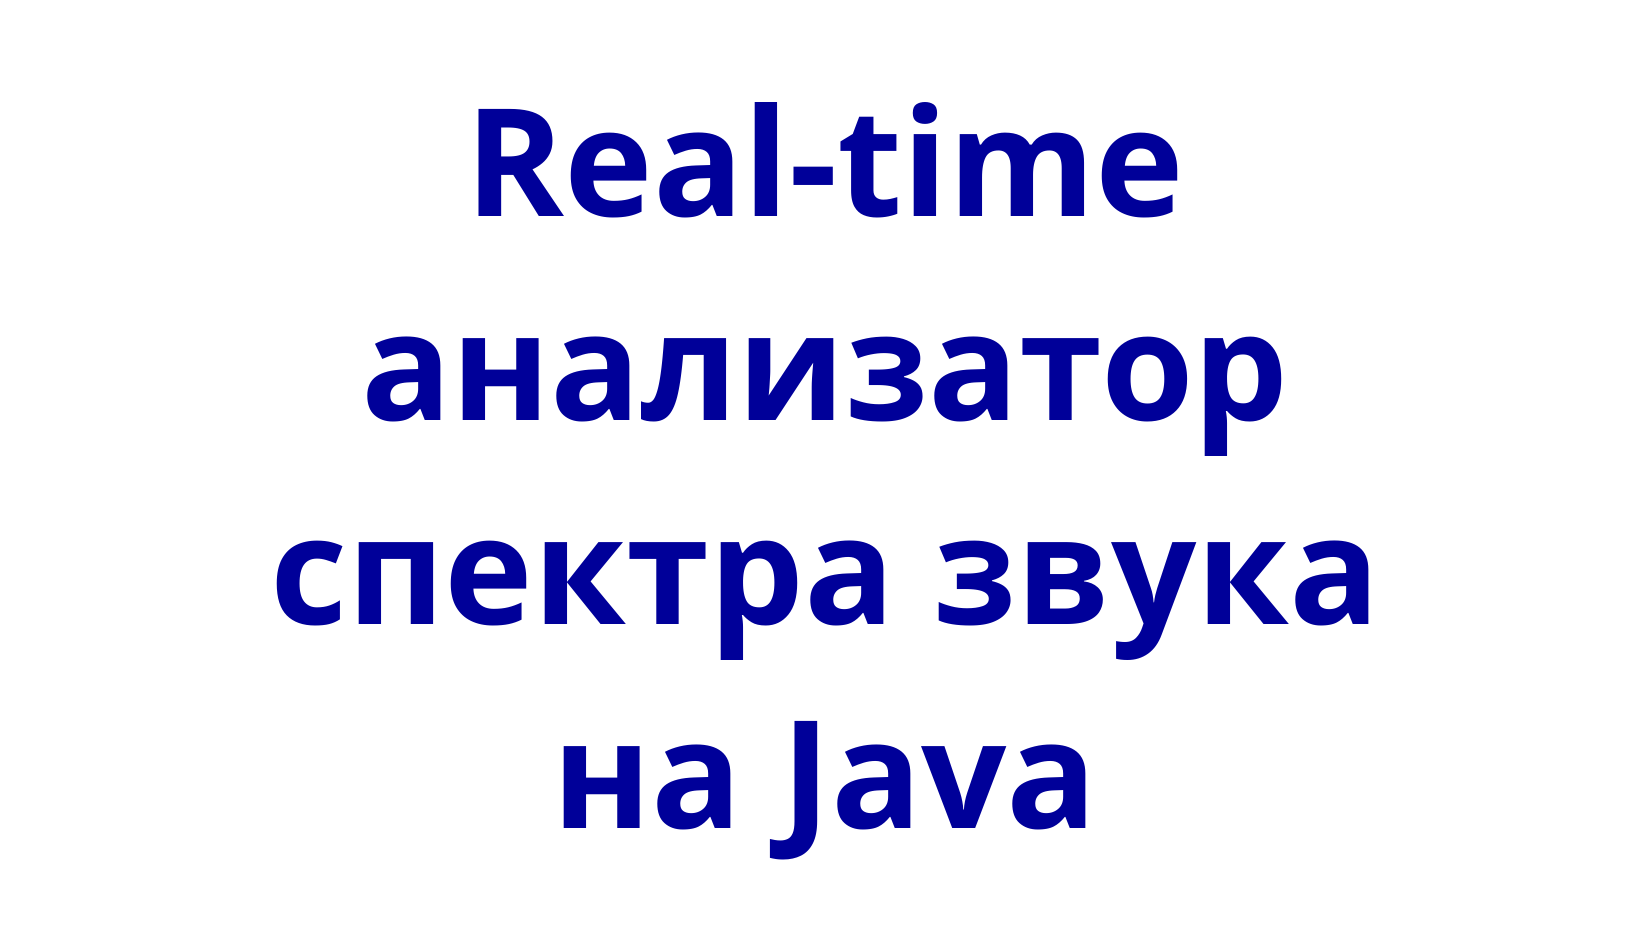

# Real-time
анализатор
спектра звука
на Java